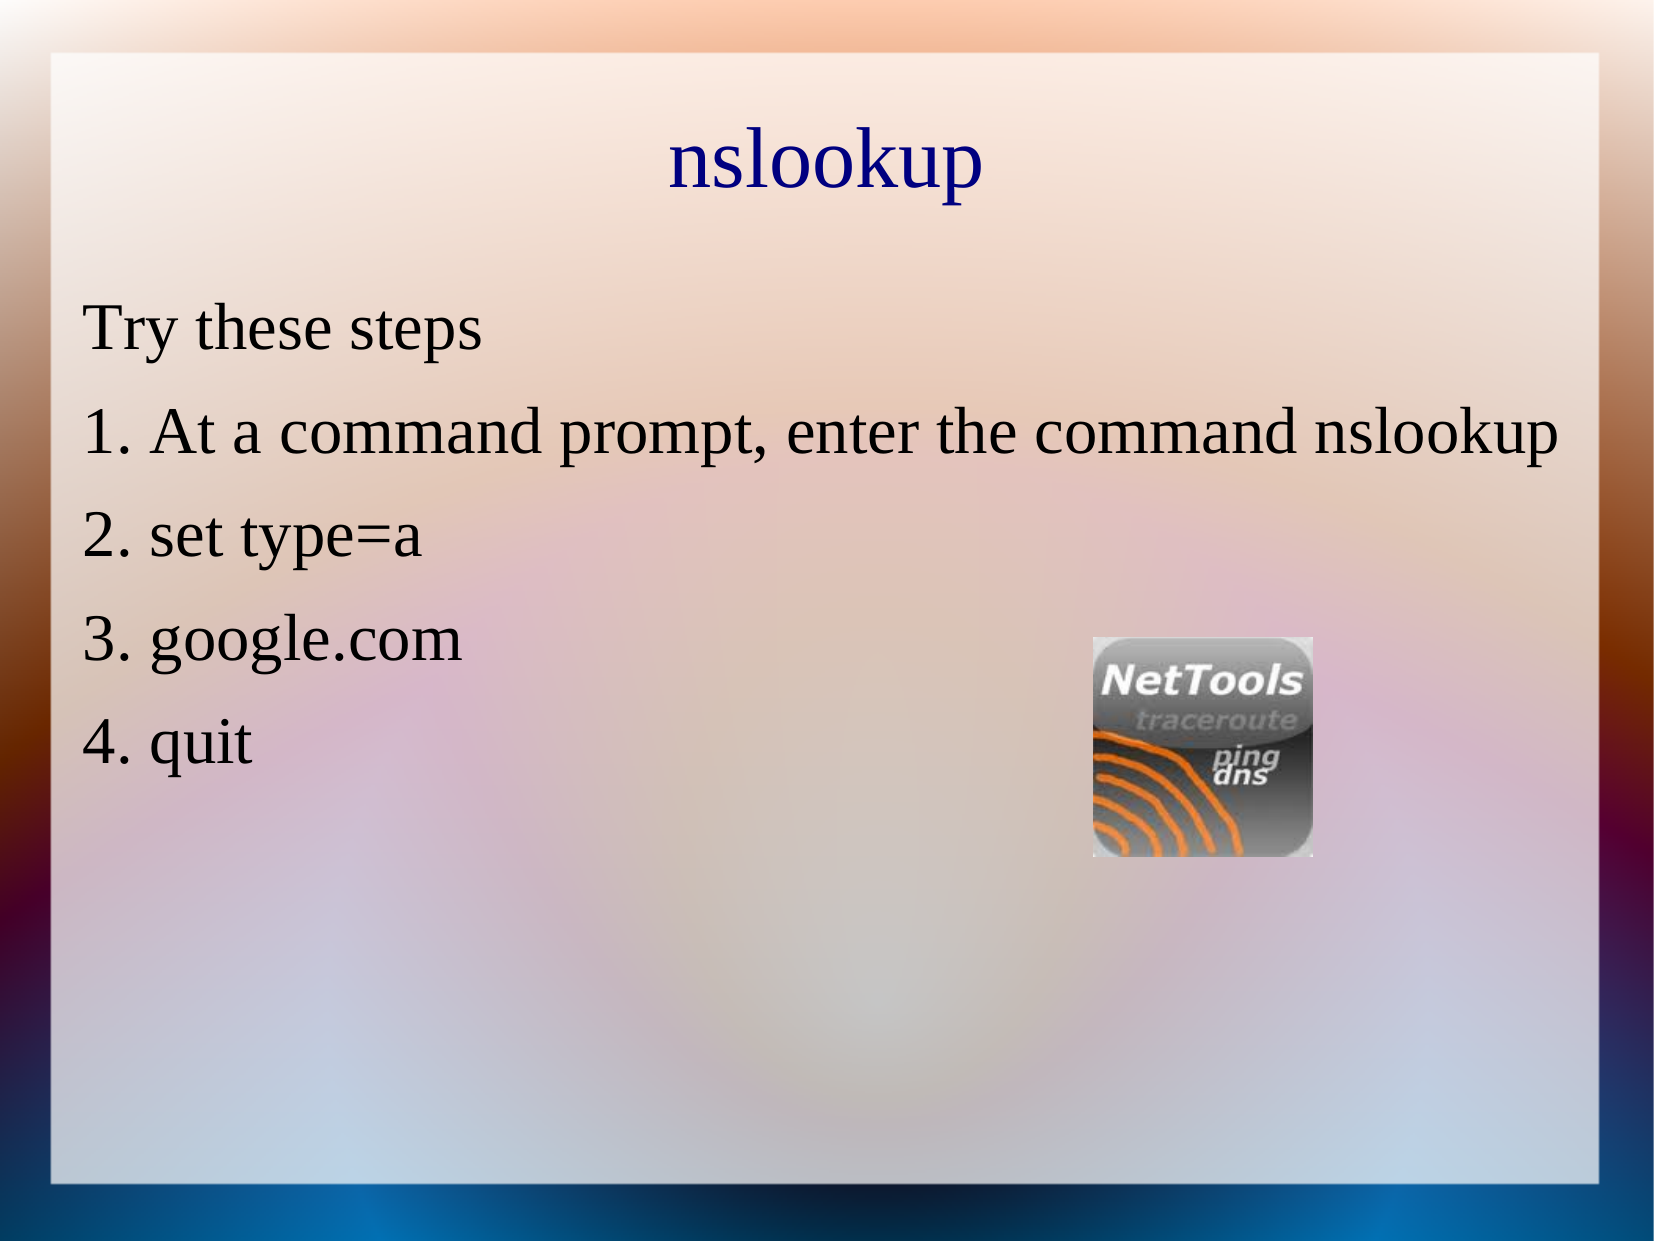

# nslookup
Try these steps
1. At a command prompt, enter the command nslookup
2. set type=a
3. google.com
4. quit